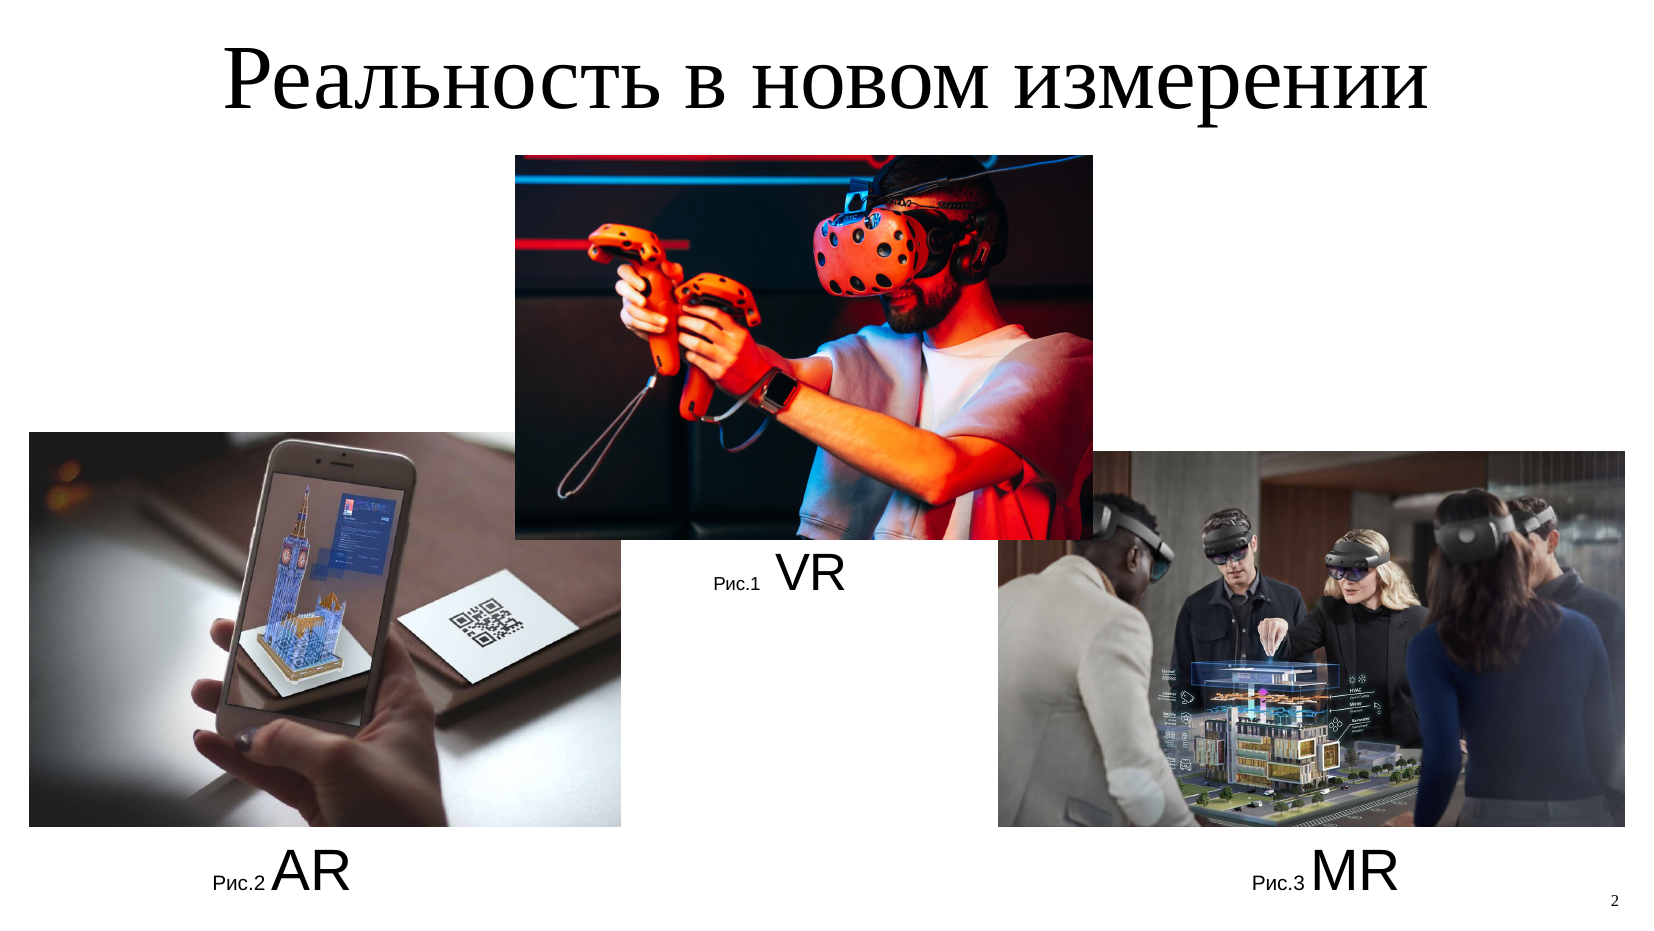

# Реальность в новом измерении
Рис.1 VR
Рис.2 AR
Рис.3 MR
2